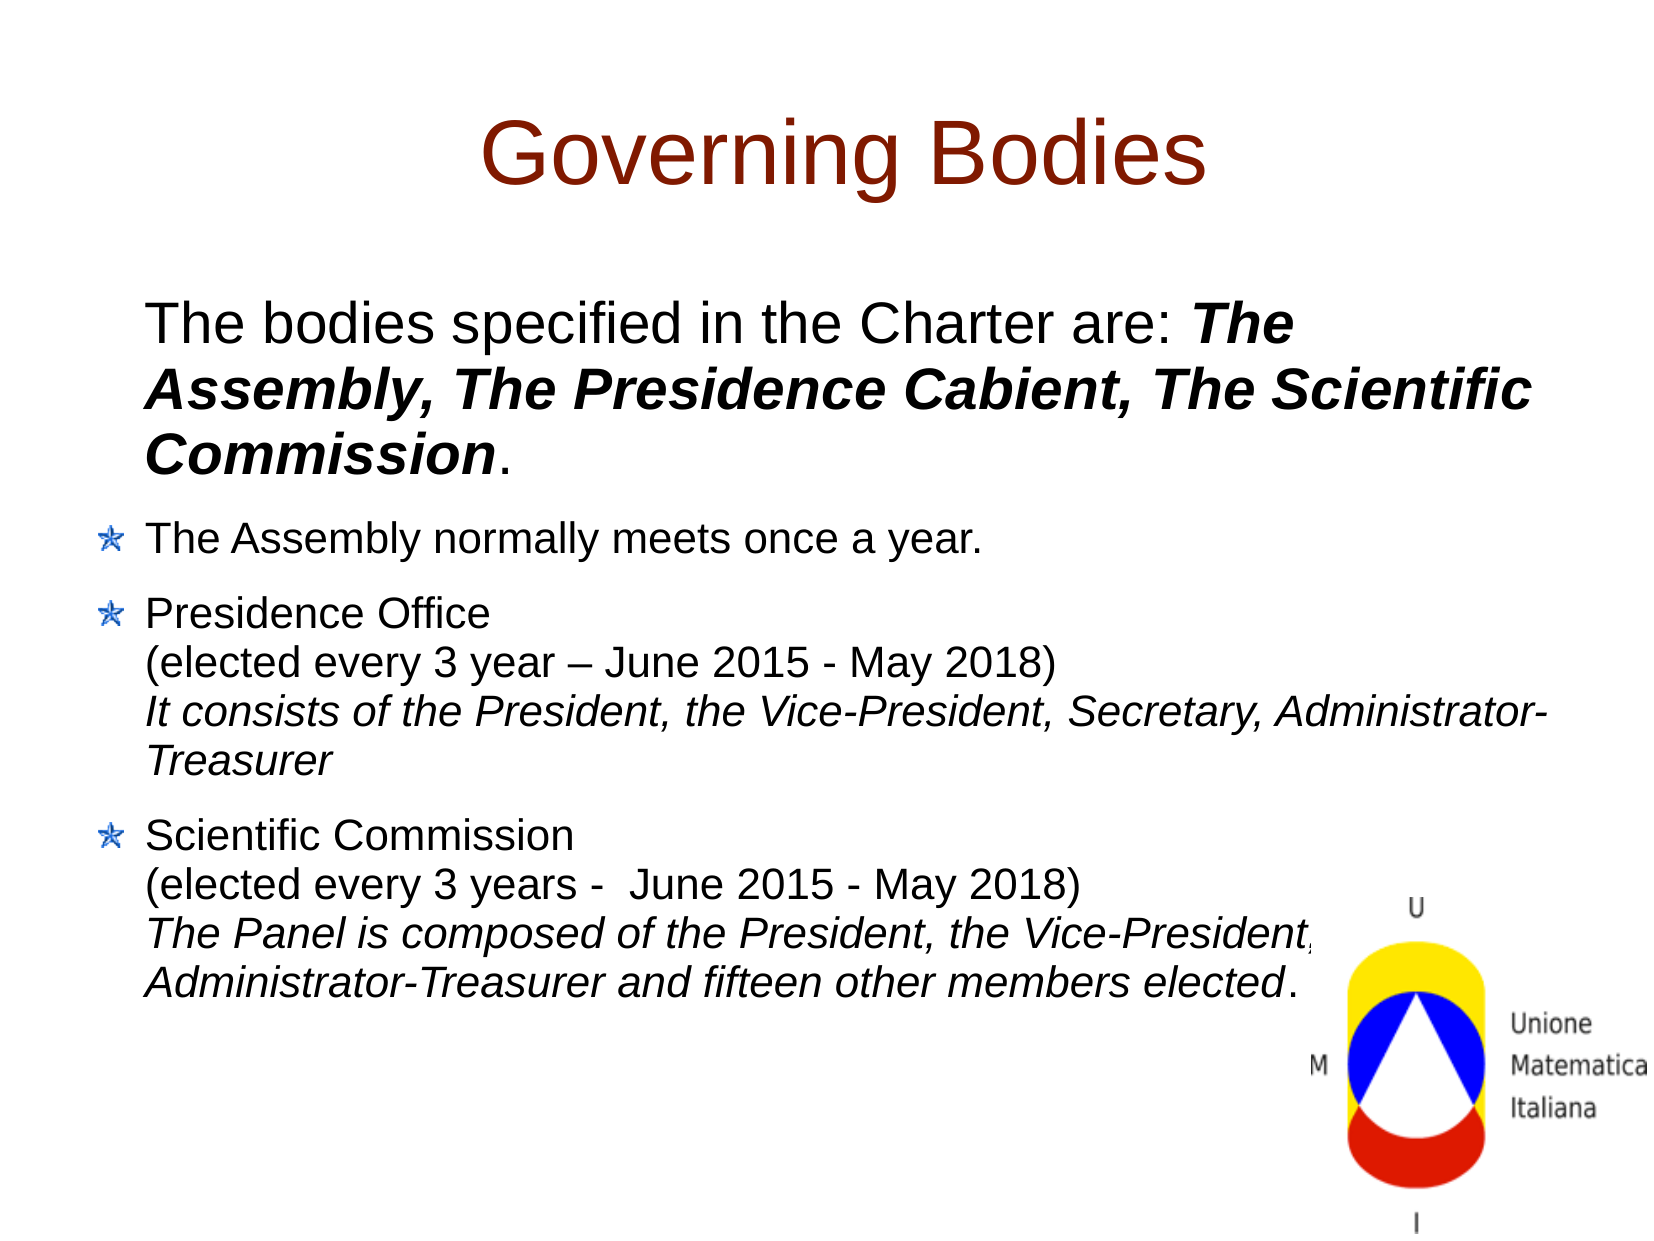

# Governing Bodies
The bodies specified in the Charter are: The Assembly, The Presidence Cabient, The Scientific Commission.
The Assembly normally meets once a year.
Presidence Office
(elected every 3 year – June 2015 - May 2018)
It consists of the President, the Vice-President, Secretary, Administrator-Treasurer
Scientific Commission
(elected every 3 years - June 2015 - May 2018)
The Panel is composed of the President, the Vice-President, Secretary, Administrator-Treasurer and fifteen other members elected.